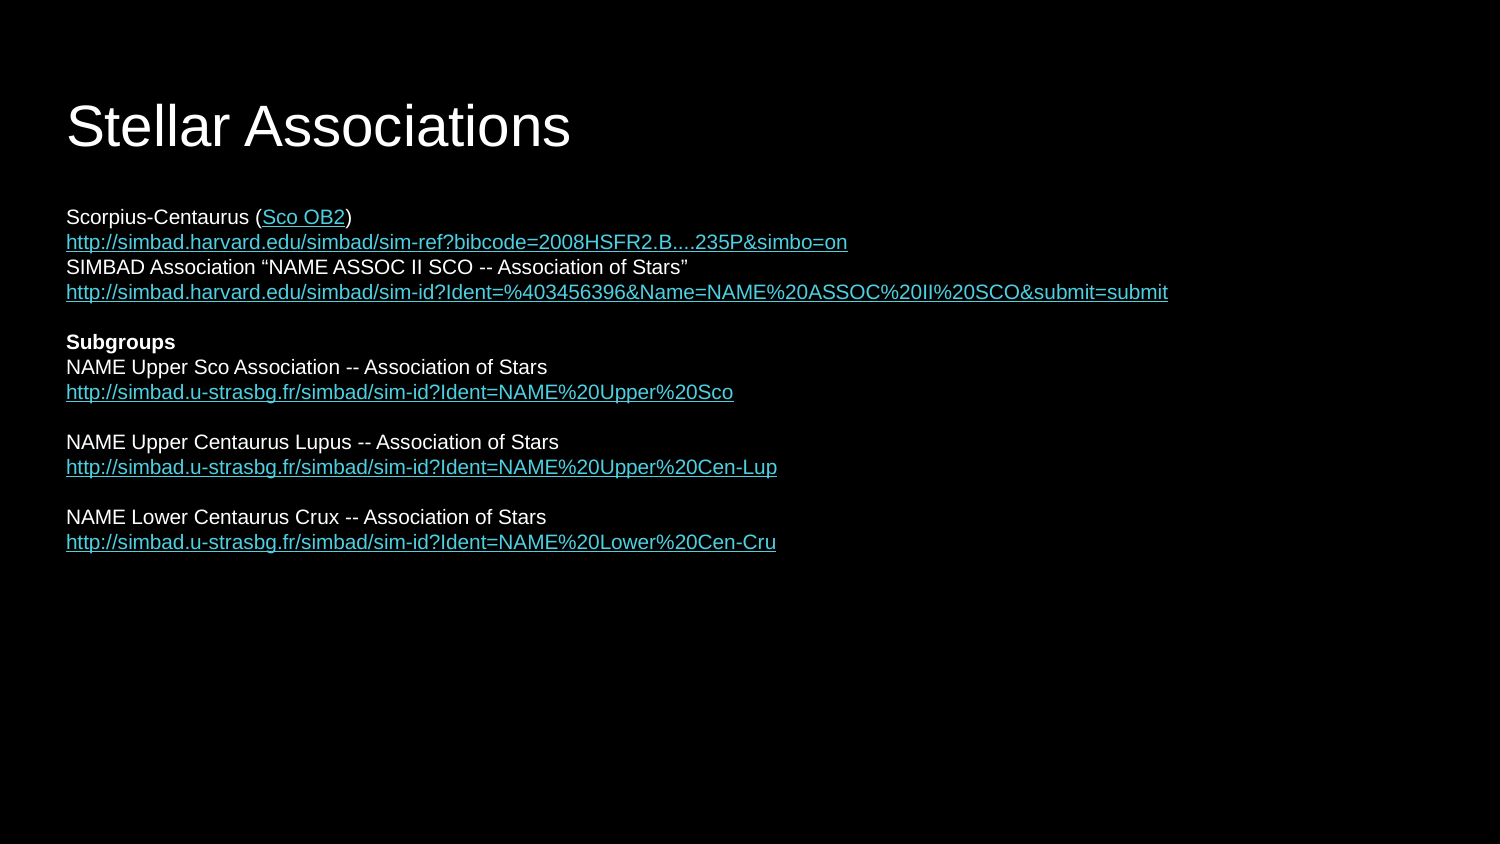

# Stellar Associations
Scorpius-Centaurus (Sco OB2)
http://simbad.harvard.edu/simbad/sim-ref?bibcode=2008HSFR2.B....235P&simbo=on
SIMBAD Association “NAME ASSOC II SCO -- Association of Stars”
http://simbad.harvard.edu/simbad/sim-id?Ident=%403456396&Name=NAME%20ASSOC%20II%20SCO&submit=submit
Subgroups
NAME Upper Sco Association -- Association of Stars
http://simbad.u-strasbg.fr/simbad/sim-id?Ident=NAME%20Upper%20Sco
NAME Upper Centaurus Lupus -- Association of Stars
http://simbad.u-strasbg.fr/simbad/sim-id?Ident=NAME%20Upper%20Cen-Lup
NAME Lower Centaurus Crux -- Association of Stars
http://simbad.u-strasbg.fr/simbad/sim-id?Ident=NAME%20Lower%20Cen-Cru